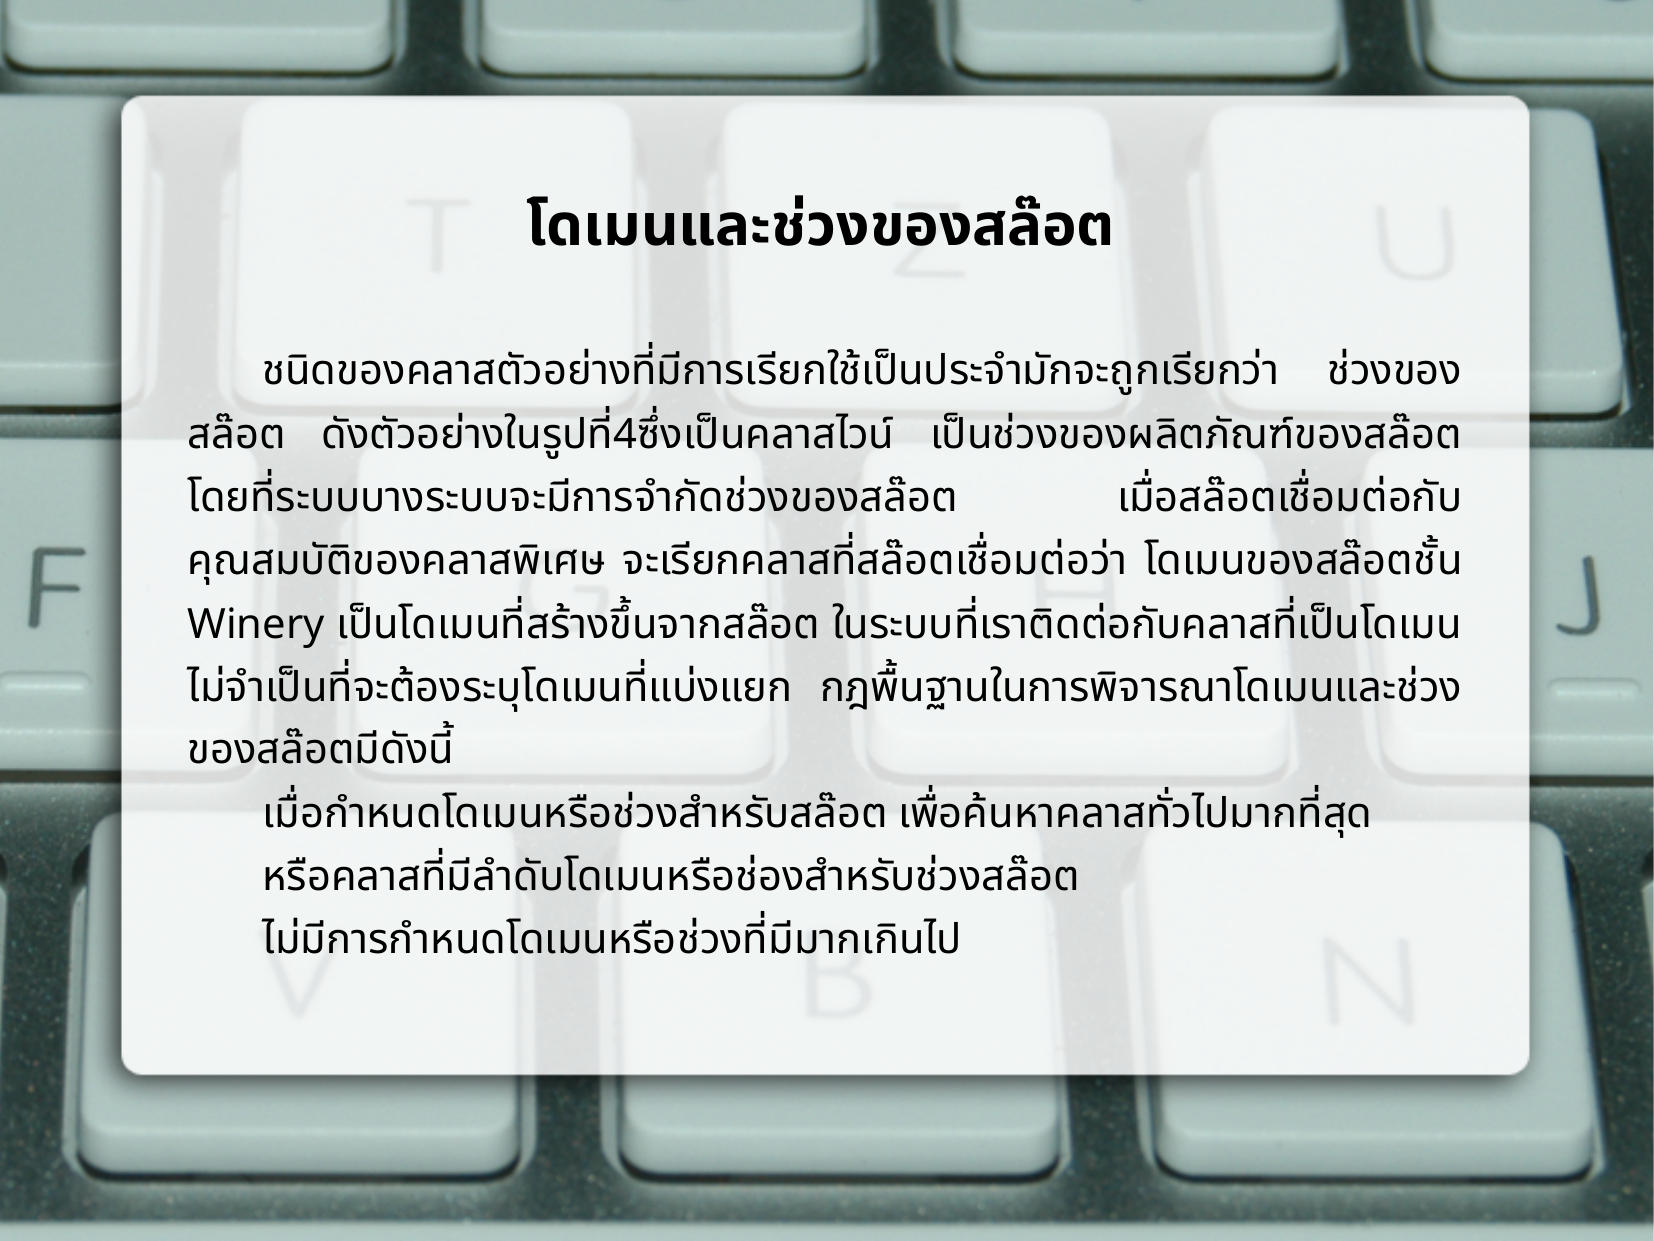

# โดเมนและช่วงของสล๊อต
ชนิดของคลาสตัวอย่างที่มีการเรียกใช้เป็นประจำมักจะถูกเรียกว่า ช่วงของสล๊อต ดังตัวอย่างในรูปที่4ซึ่งเป็นคลาสไวน์ เป็นช่วงของผลิตภัณฑ์ของสล๊อต โดยที่ระบบบางระบบจะมีการจำกัดช่วงของสล๊อต เมื่อสล๊อตเชื่อมต่อกับคุณสมบัติของคลาสพิเศษ จะเรียกคลาสที่สล๊อตเชื่อมต่อว่า โดเมนของสล๊อตชั้น Winery เป็นโดเมนที่สร้างขึ้นจากสล๊อต ในระบบที่เราติดต่อกับคลาสที่เป็นโดเมน ไม่จำเป็นที่จะต้องระบุโดเมนที่แบ่งแยก กฎพื้นฐานในการพิจารณาโดเมนและช่วงของสล๊อตมีดังนี้
	เมื่อกำหนดโดเมนหรือช่วงสำหรับสล๊อต เพื่อค้นหาคลาสทั่วไปมากที่สุด
	หรือคลาสที่มีลำดับโดเมนหรือช่องสำหรับช่วงสล๊อต
	ไม่มีการกำหนดโดเมนหรือช่วงที่มีมากเกินไป